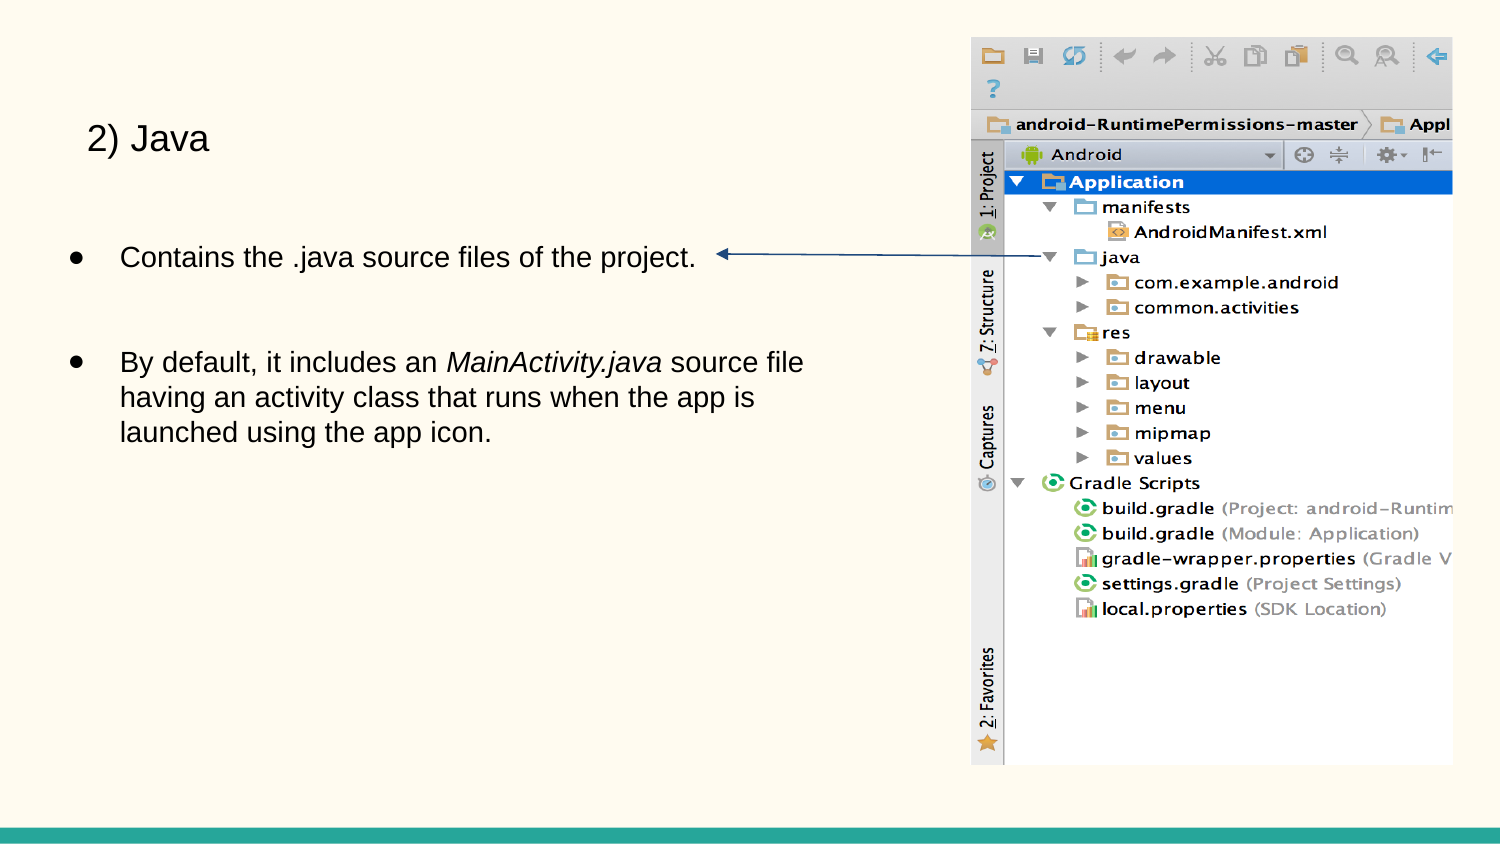

# 2) Java
Contains the .java source files of the project.
By default, it includes an MainActivity.java source file having an activity class that runs when the app is launched using the app icon.